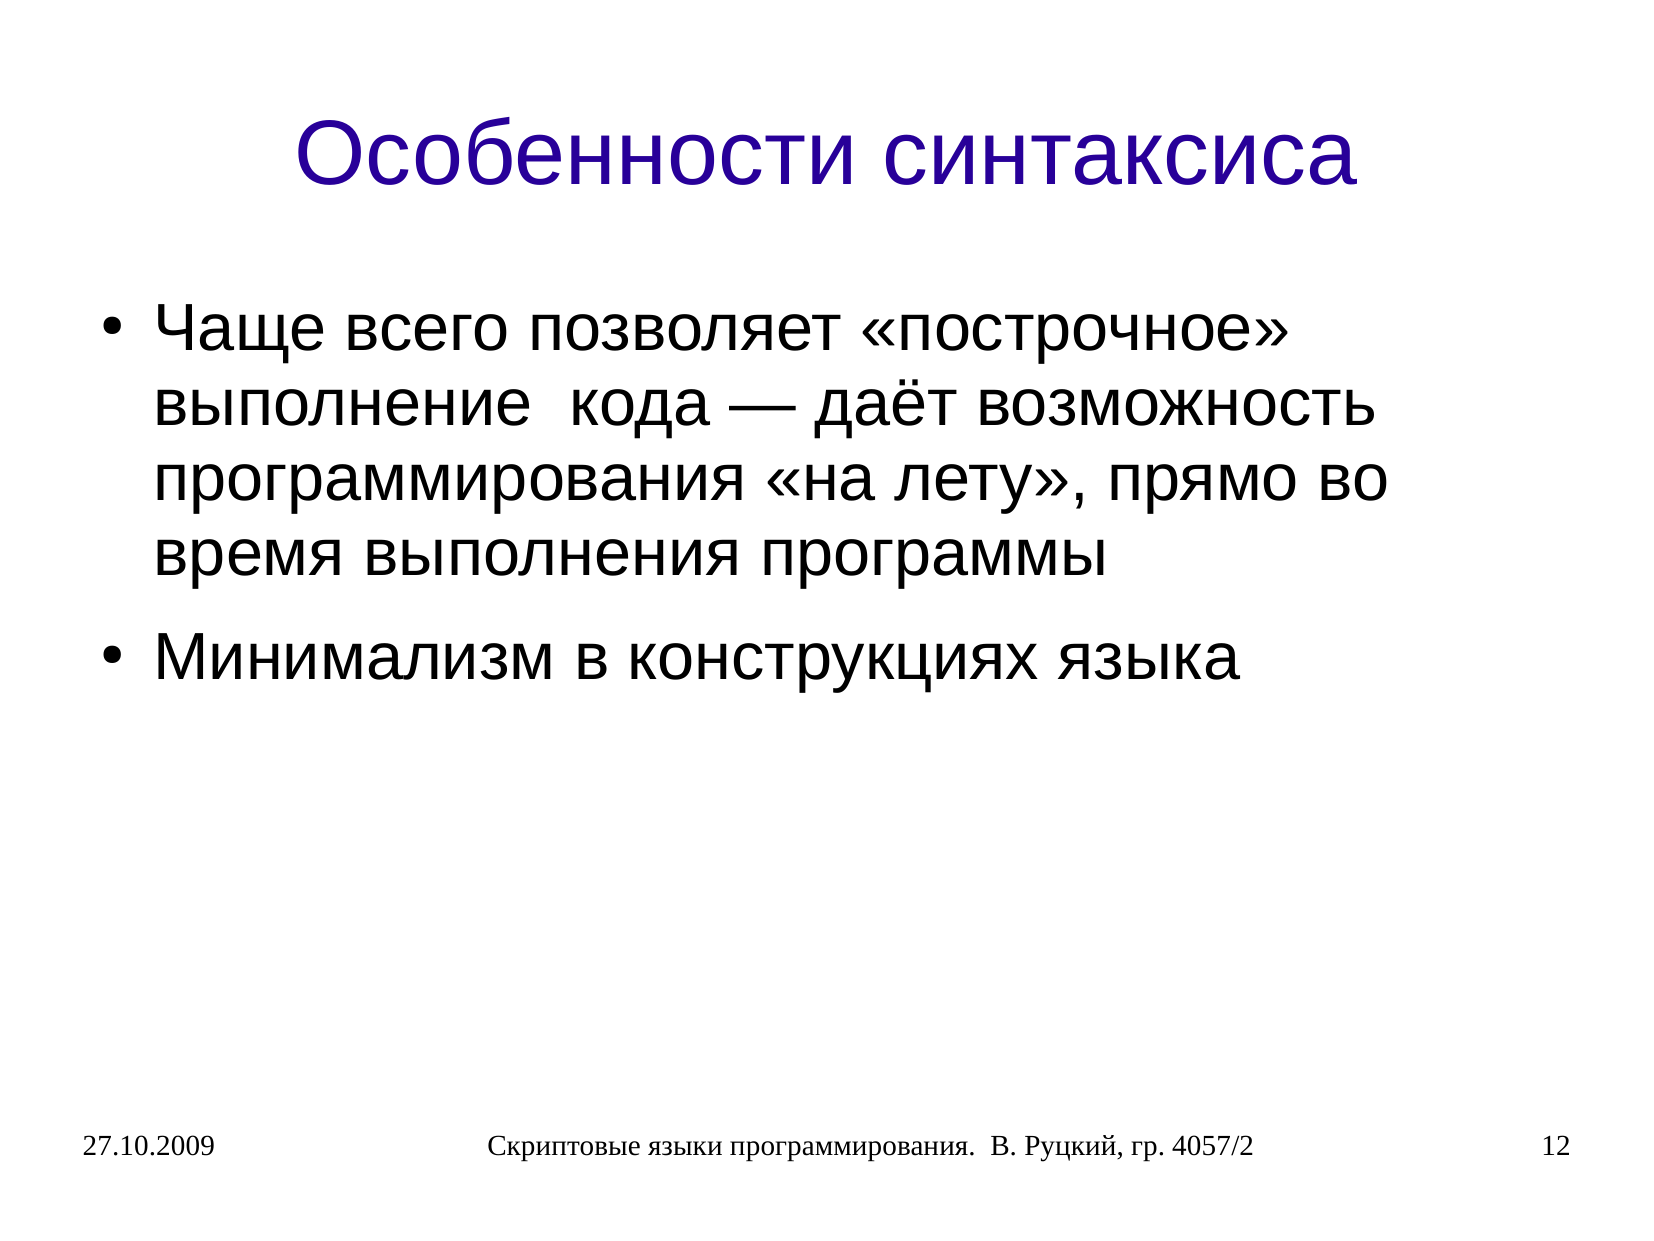

# Особенности синтаксиса
Чаще всего позволяет «построчное» выполнение кода — даёт возможность программирования «на лету», прямо во время выполнения программы
Минимализм в конструкциях языка
27.10.2009
Скриптовые языки программирования. В. Руцкий, гр. 4057/2
12